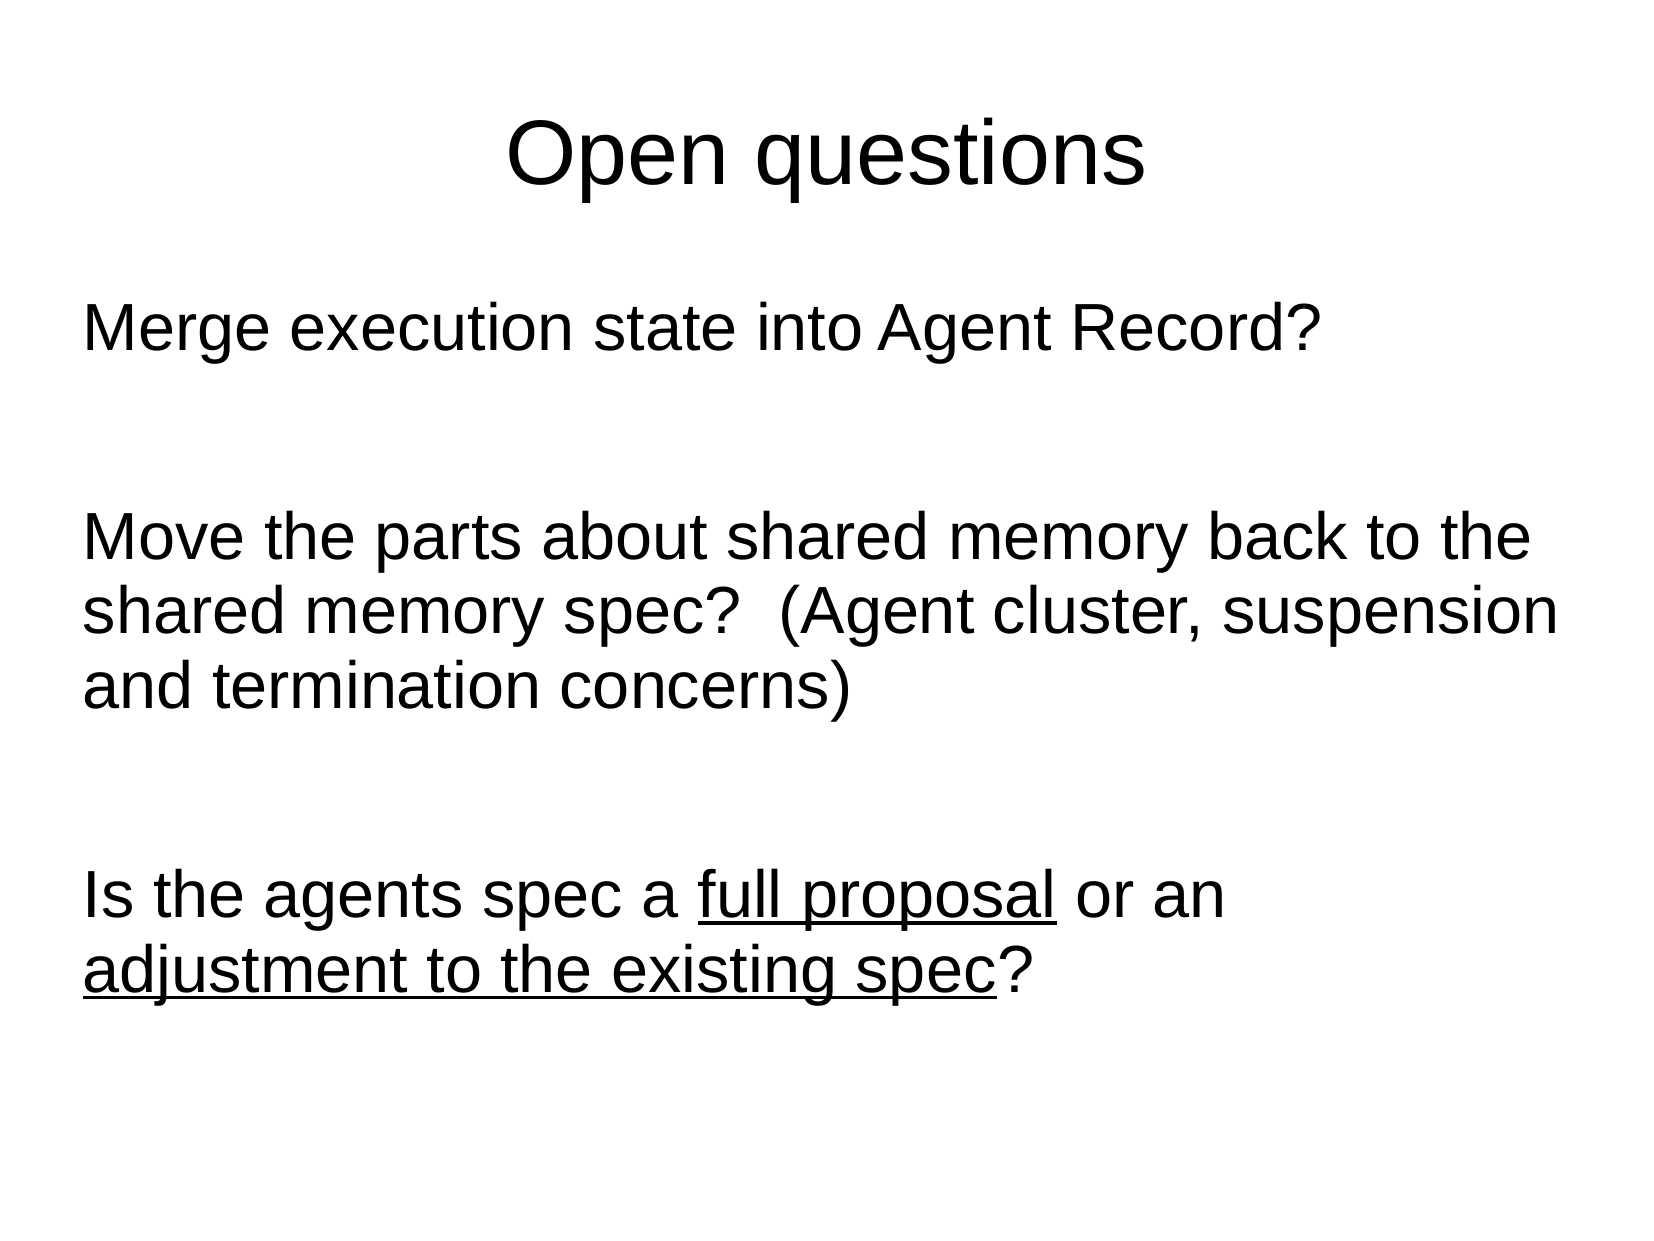

# Open questions
Merge execution state into Agent Record?
Move the parts about shared memory back to the shared memory spec? (Agent cluster, suspension and termination concerns)
Is the agents spec a full proposal or an adjustment to the existing spec?